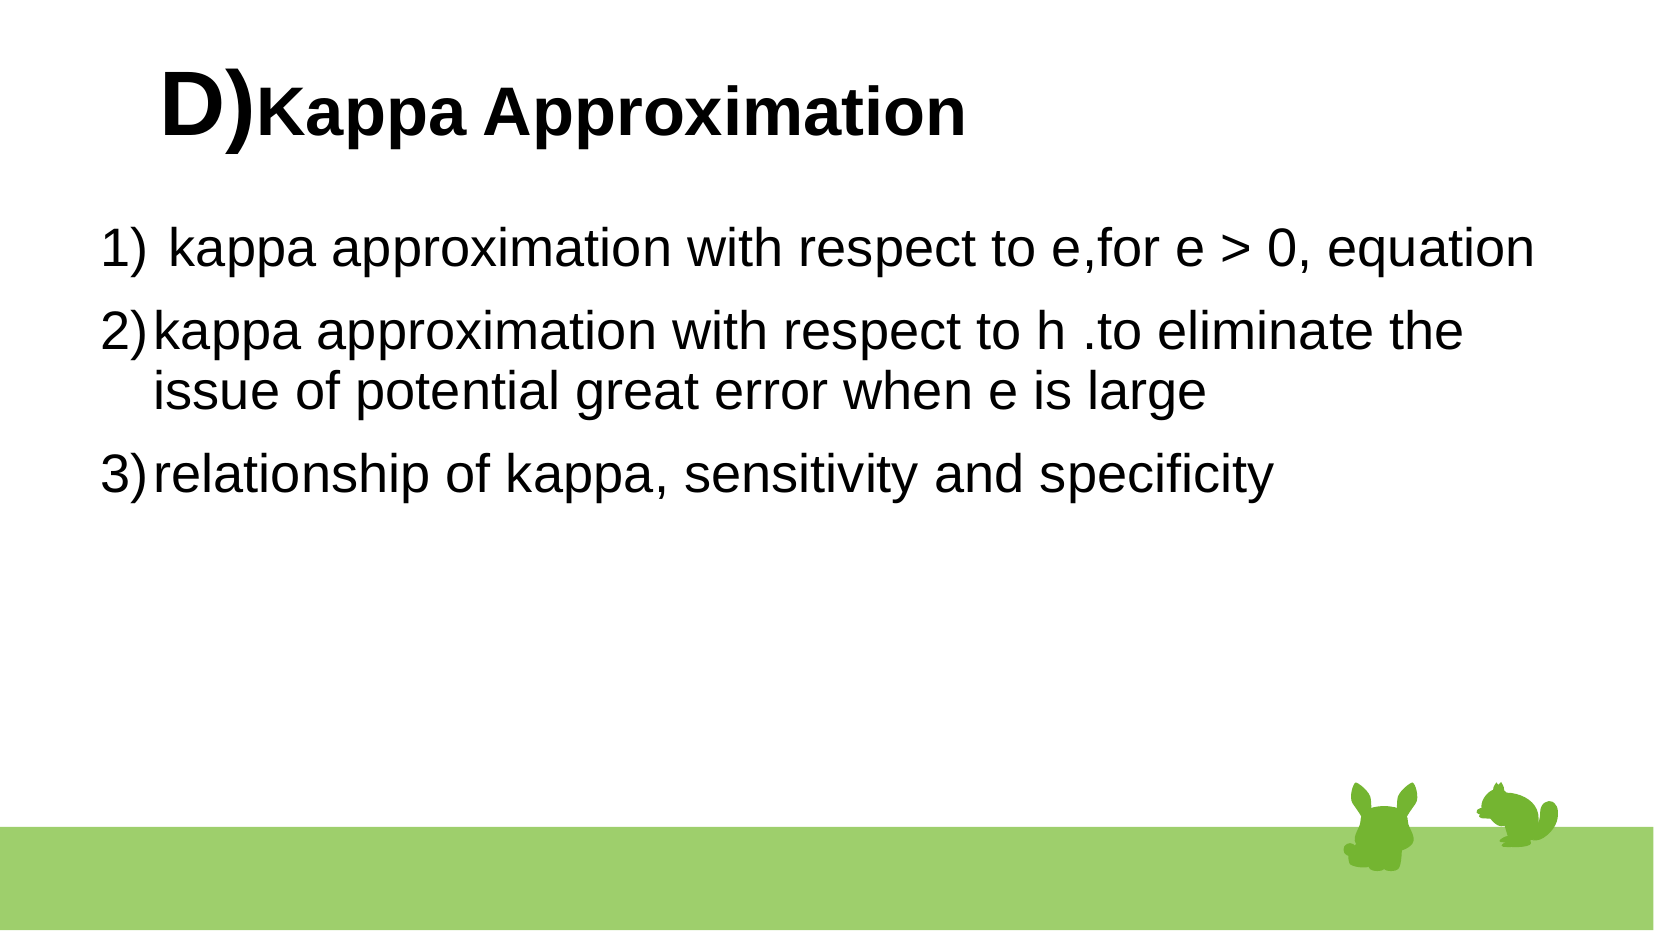

# D)Kappa Approximation
 KAPPA APPROXIMATION WITH RESPECT TO E,For e > 0, equation
KAPPA APPROXIMATION WITH RESPECT TO H .To eliminate the issue of potential great error when e is large
RELATIONSHIP OF KAPPA, SENSITIVITY AND SPECIFICITY